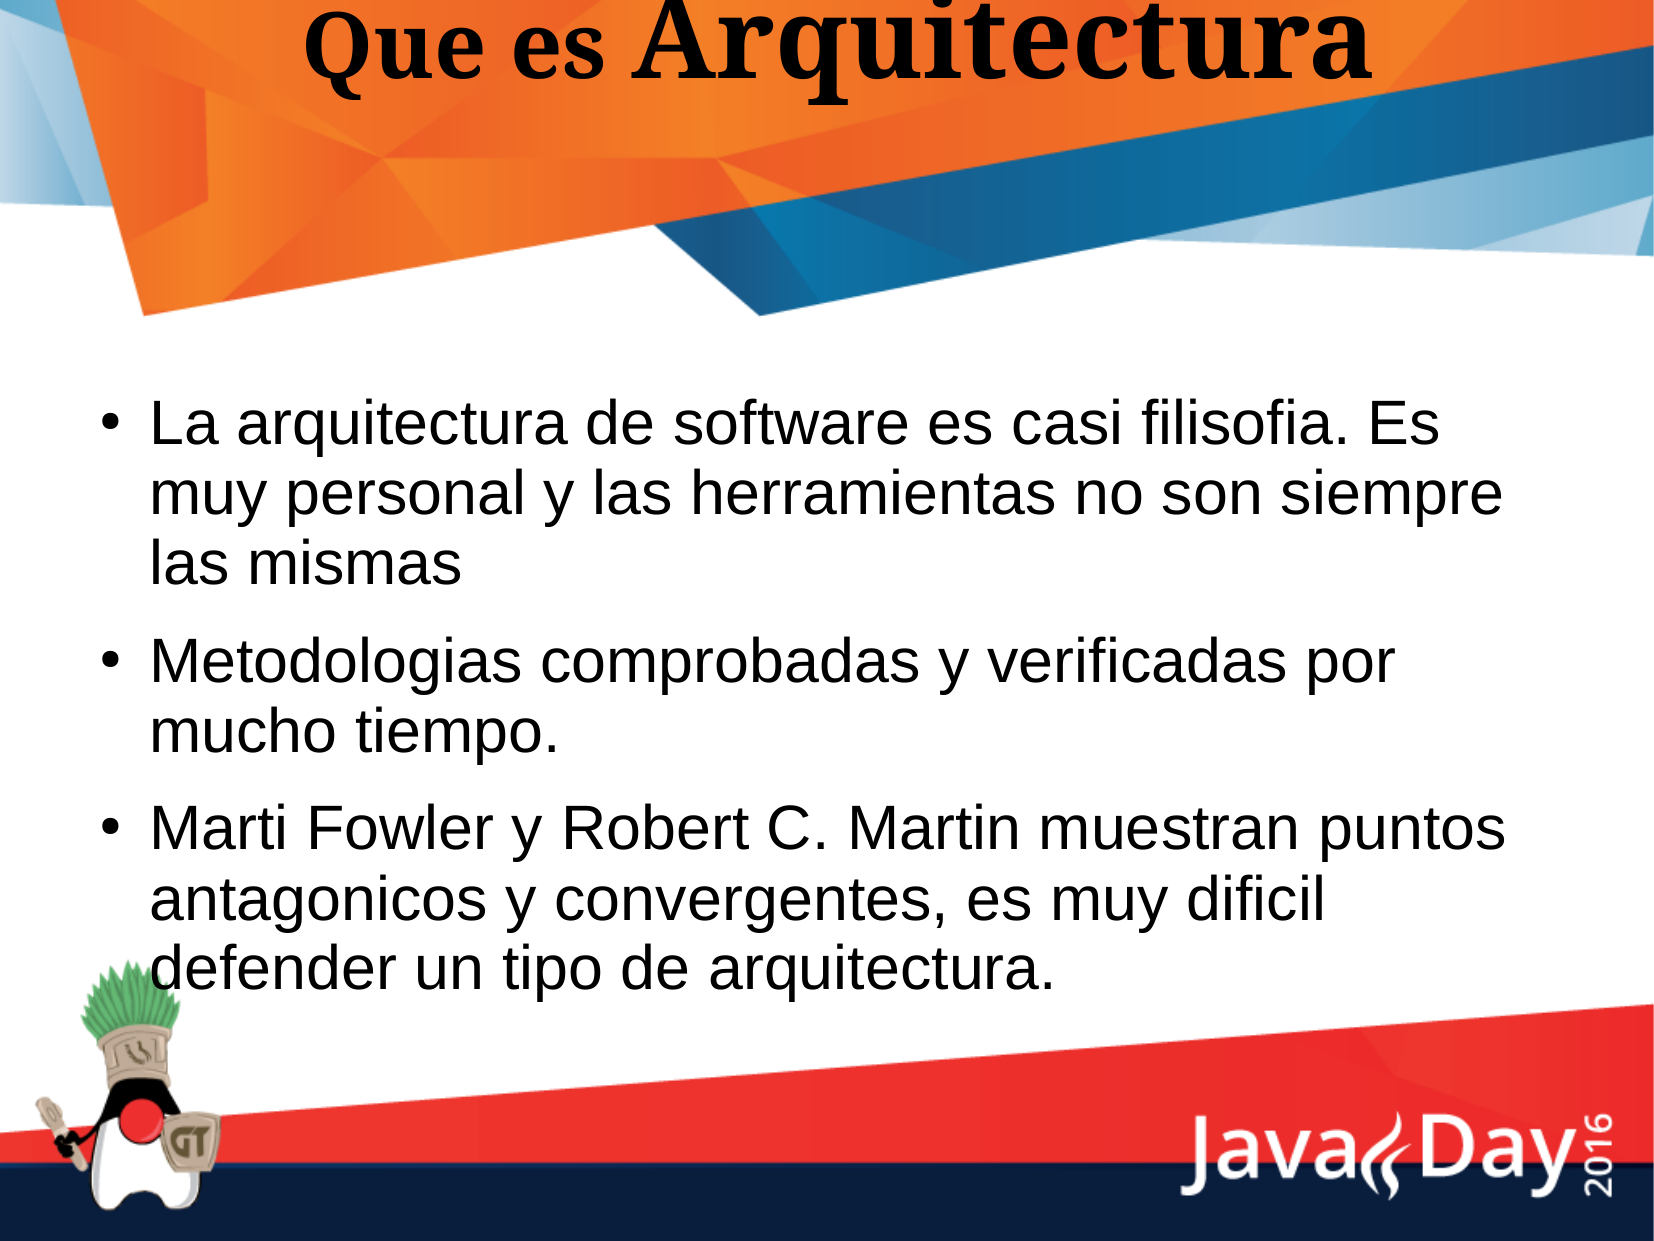

# Que es Arquitectura
La arquitectura de software es casi filisofia. Es muy personal y las herramientas no son siempre las mismas
Metodologias comprobadas y verificadas por mucho tiempo.
Marti Fowler y Robert C. Martin muestran puntos antagonicos y convergentes, es muy dificil defender un tipo de arquitectura.